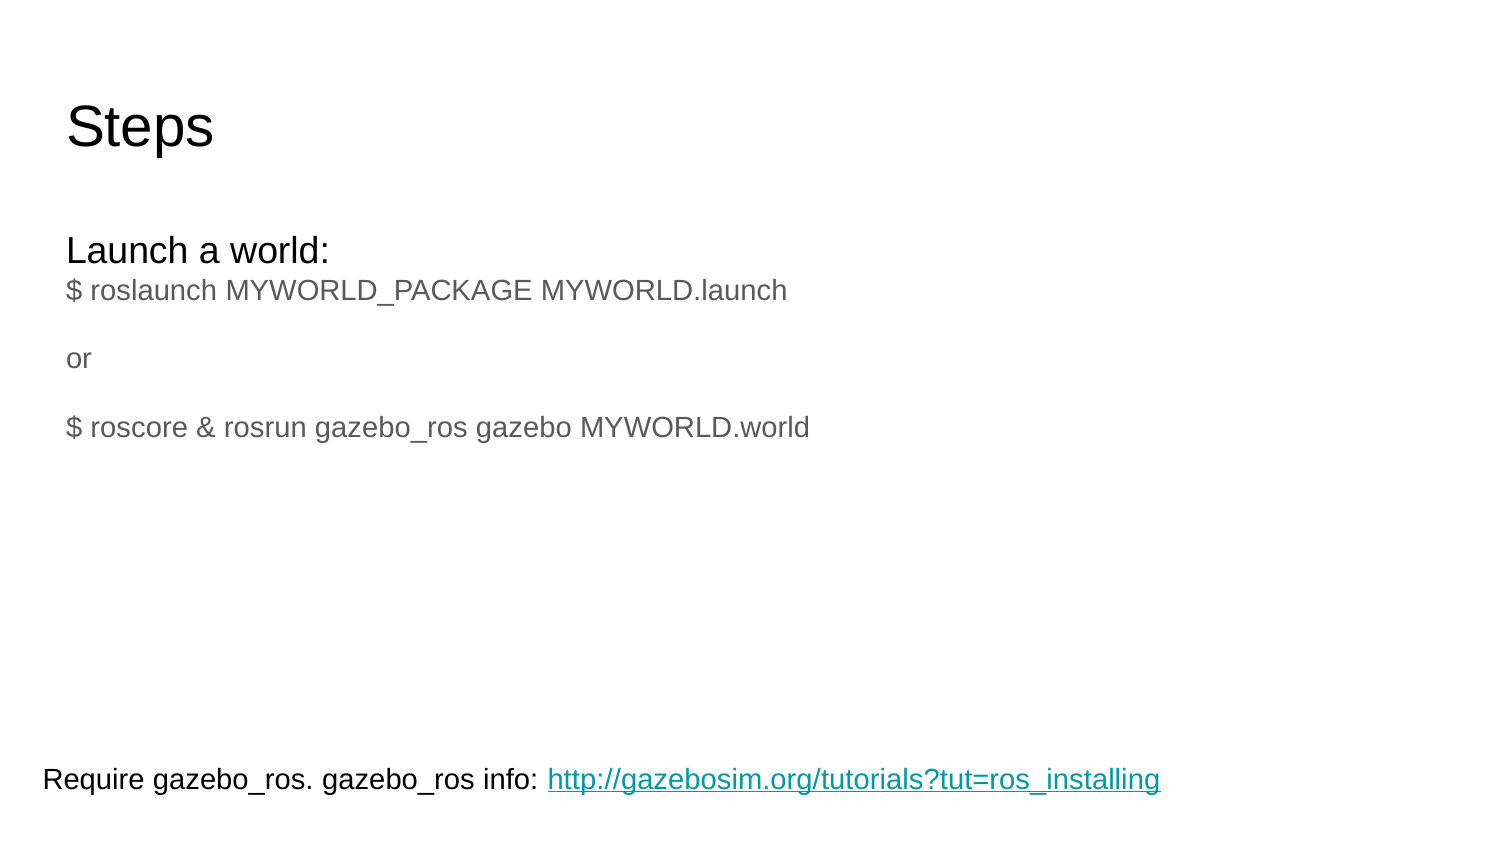

# Steps
Launch a world:
$ roslaunch MYWORLD_PACKAGE MYWORLD.launch
or
$ roscore & rosrun gazebo_ros gazebo MYWORLD.world
Require gazebo_ros. gazebo_ros info: http://gazebosim.org/tutorials?tut=ros_installing